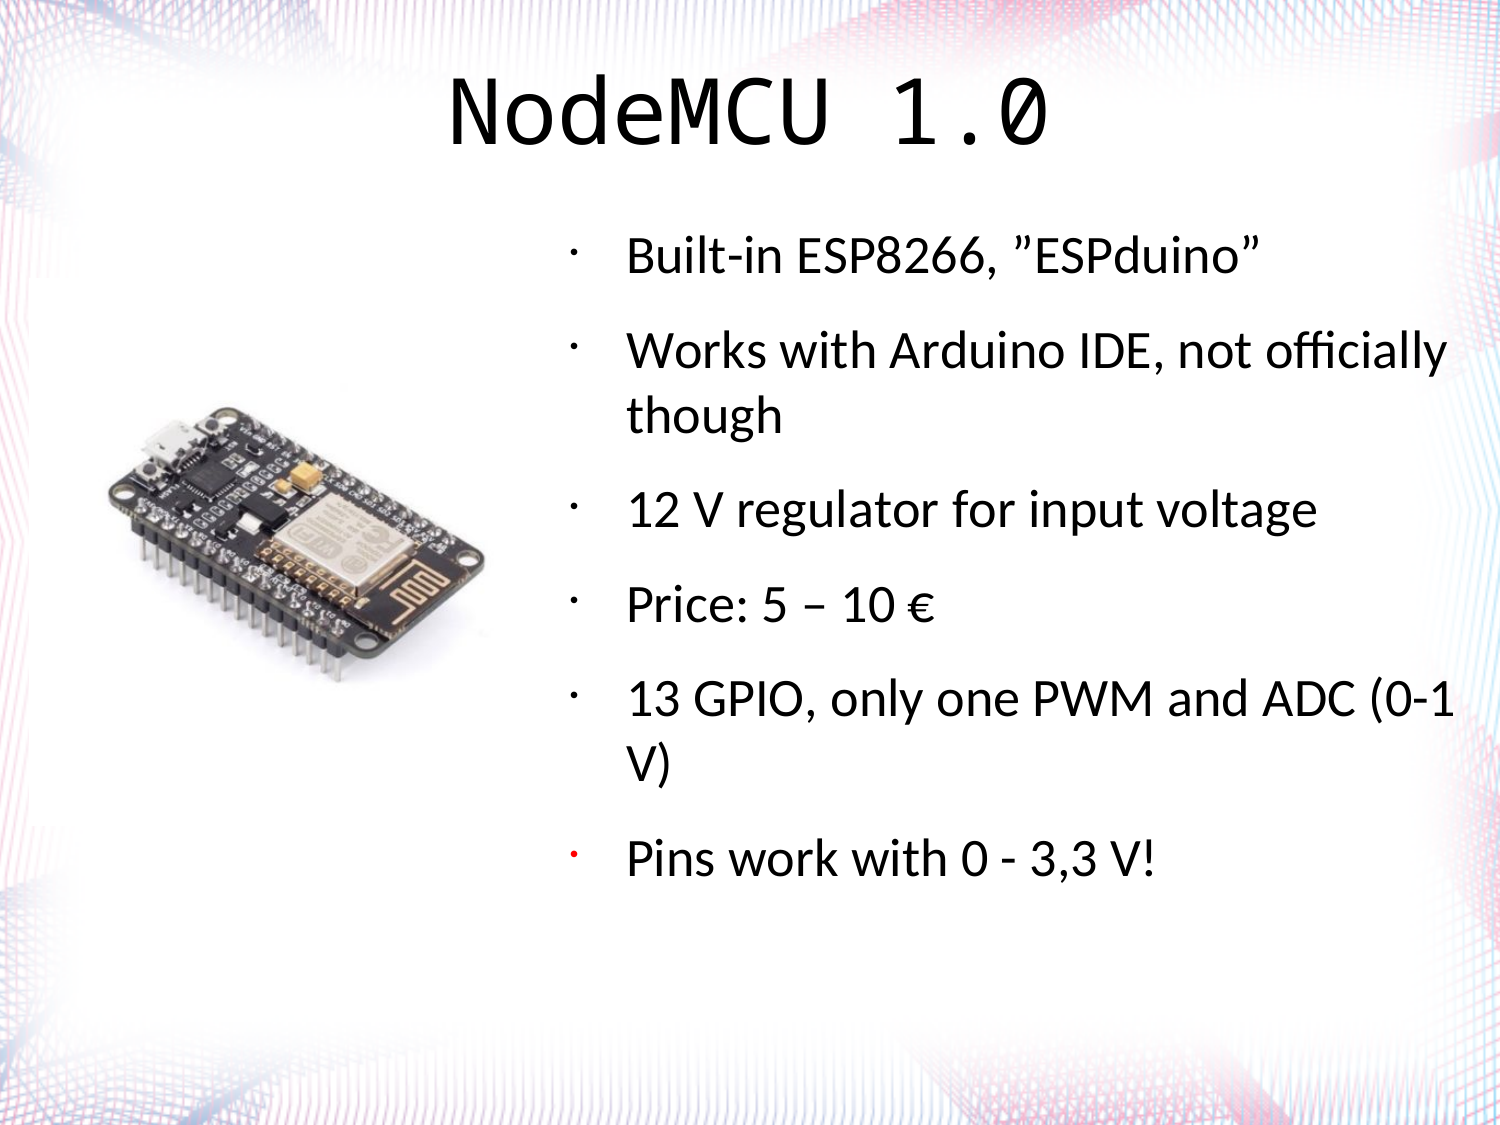

NodeMCU 1.0
# Built-in ESP8266, ”ESPduino”
Works with Arduino IDE, not officially though
12 V regulator for input voltage
Price: 5 – 10 €
13 GPIO, only one PWM and ADC (0-1 V)
Pins work with 0 - 3,3 V!